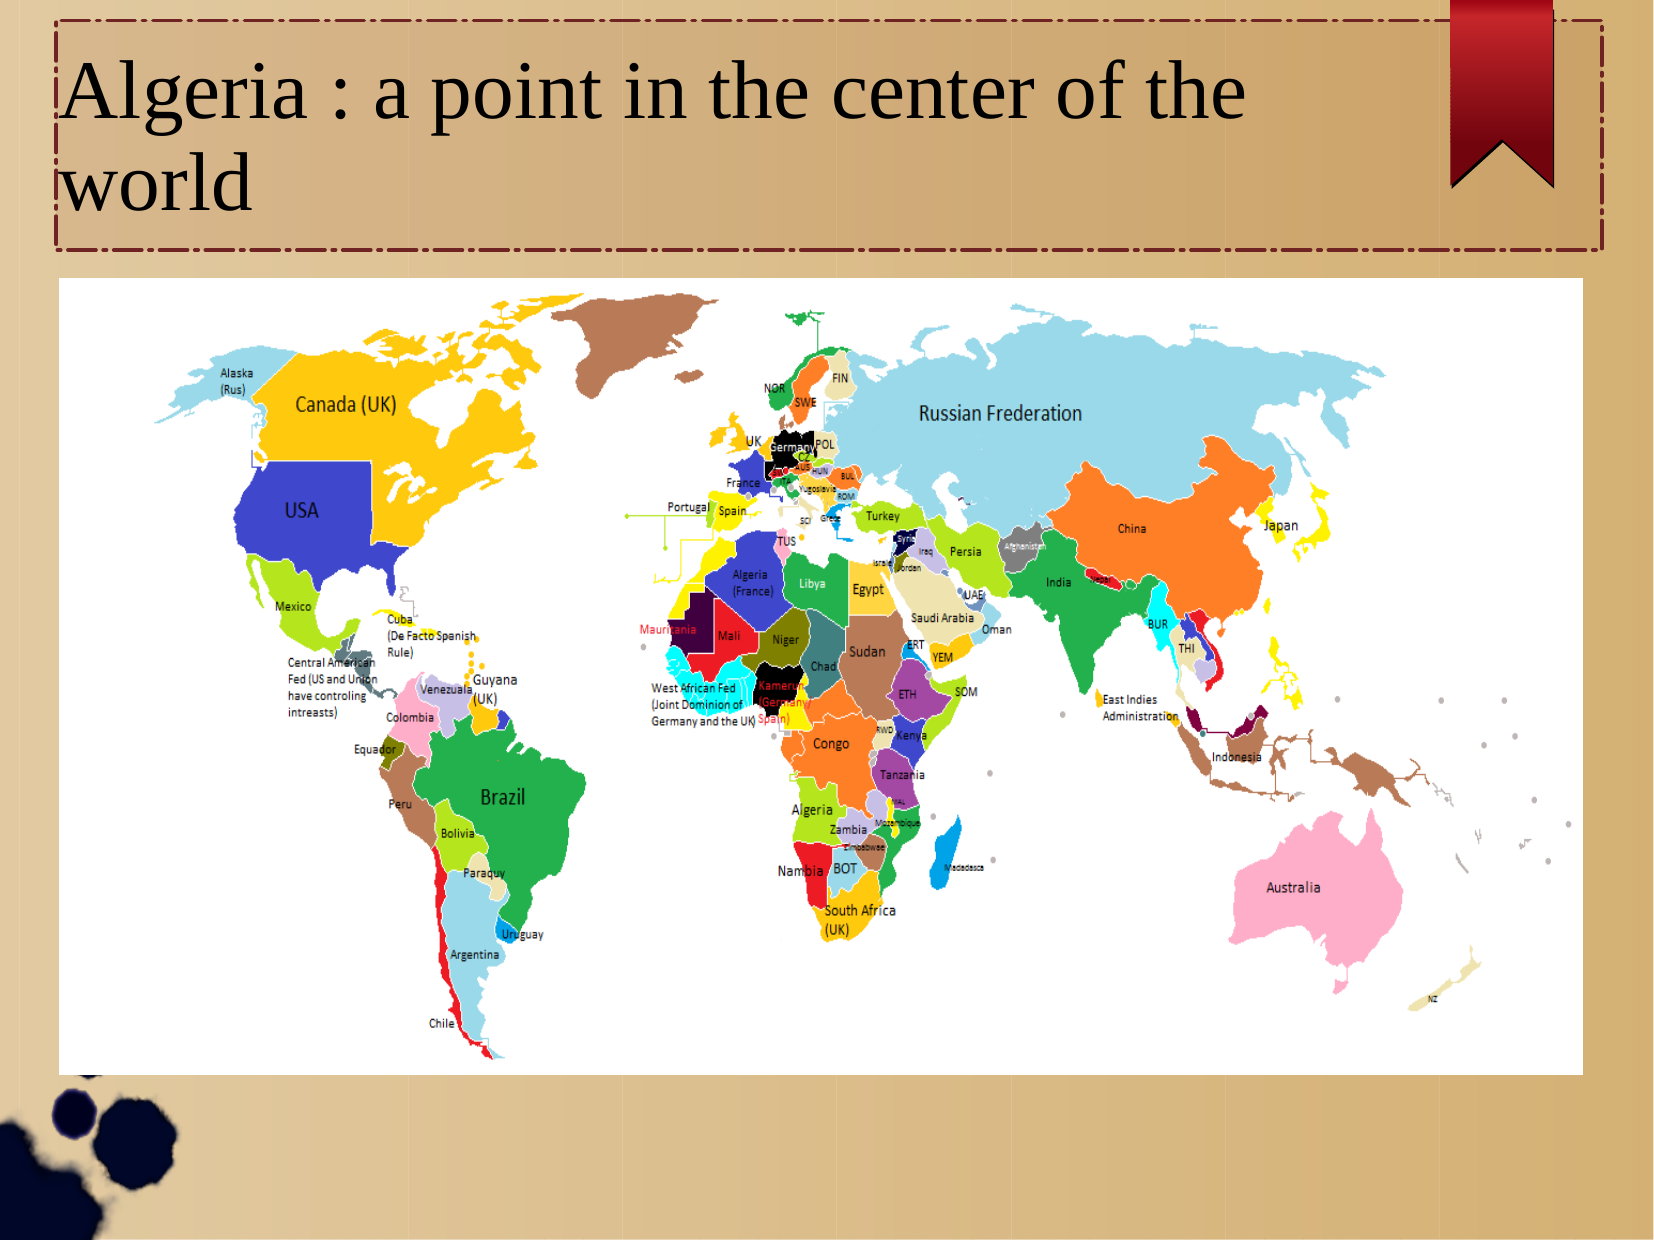

# Algeria : a point in the center of the world